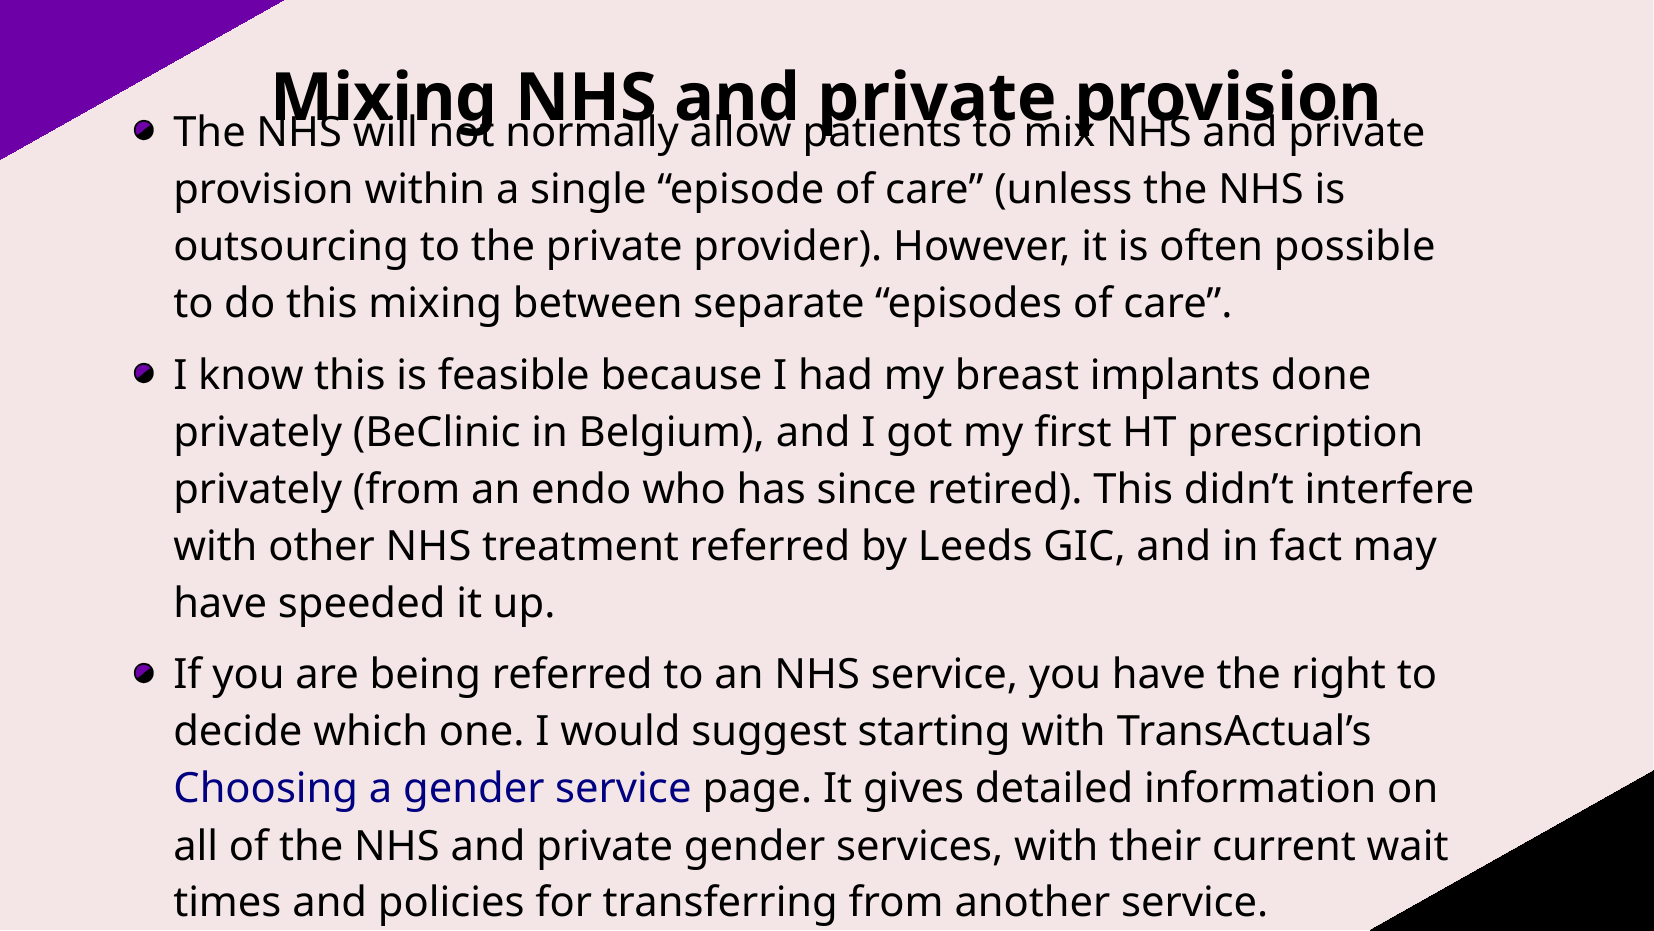

# Mixing NHS and private provision
The NHS will not normally allow patients to mix NHS and private provision within a single “episode of care” (unless the NHS is outsourcing to the private provider). However, it is often possible to do this mixing between separate “episodes of care”.
I know this is feasible because I had my breast implants done privately (BeClinic in Belgium), and I got my first HT prescription privately (from an endo who has since retired). This didn’t interfere with other NHS treatment referred by Leeds GIC, and in fact may have speeded it up.
If you are being referred to an NHS service, you have the right to decide which one. I would suggest starting with TransActual’s Choosing a gender service page. It gives detailed information on all of the NHS and private gender services, with their current wait times and policies for transferring from another service.